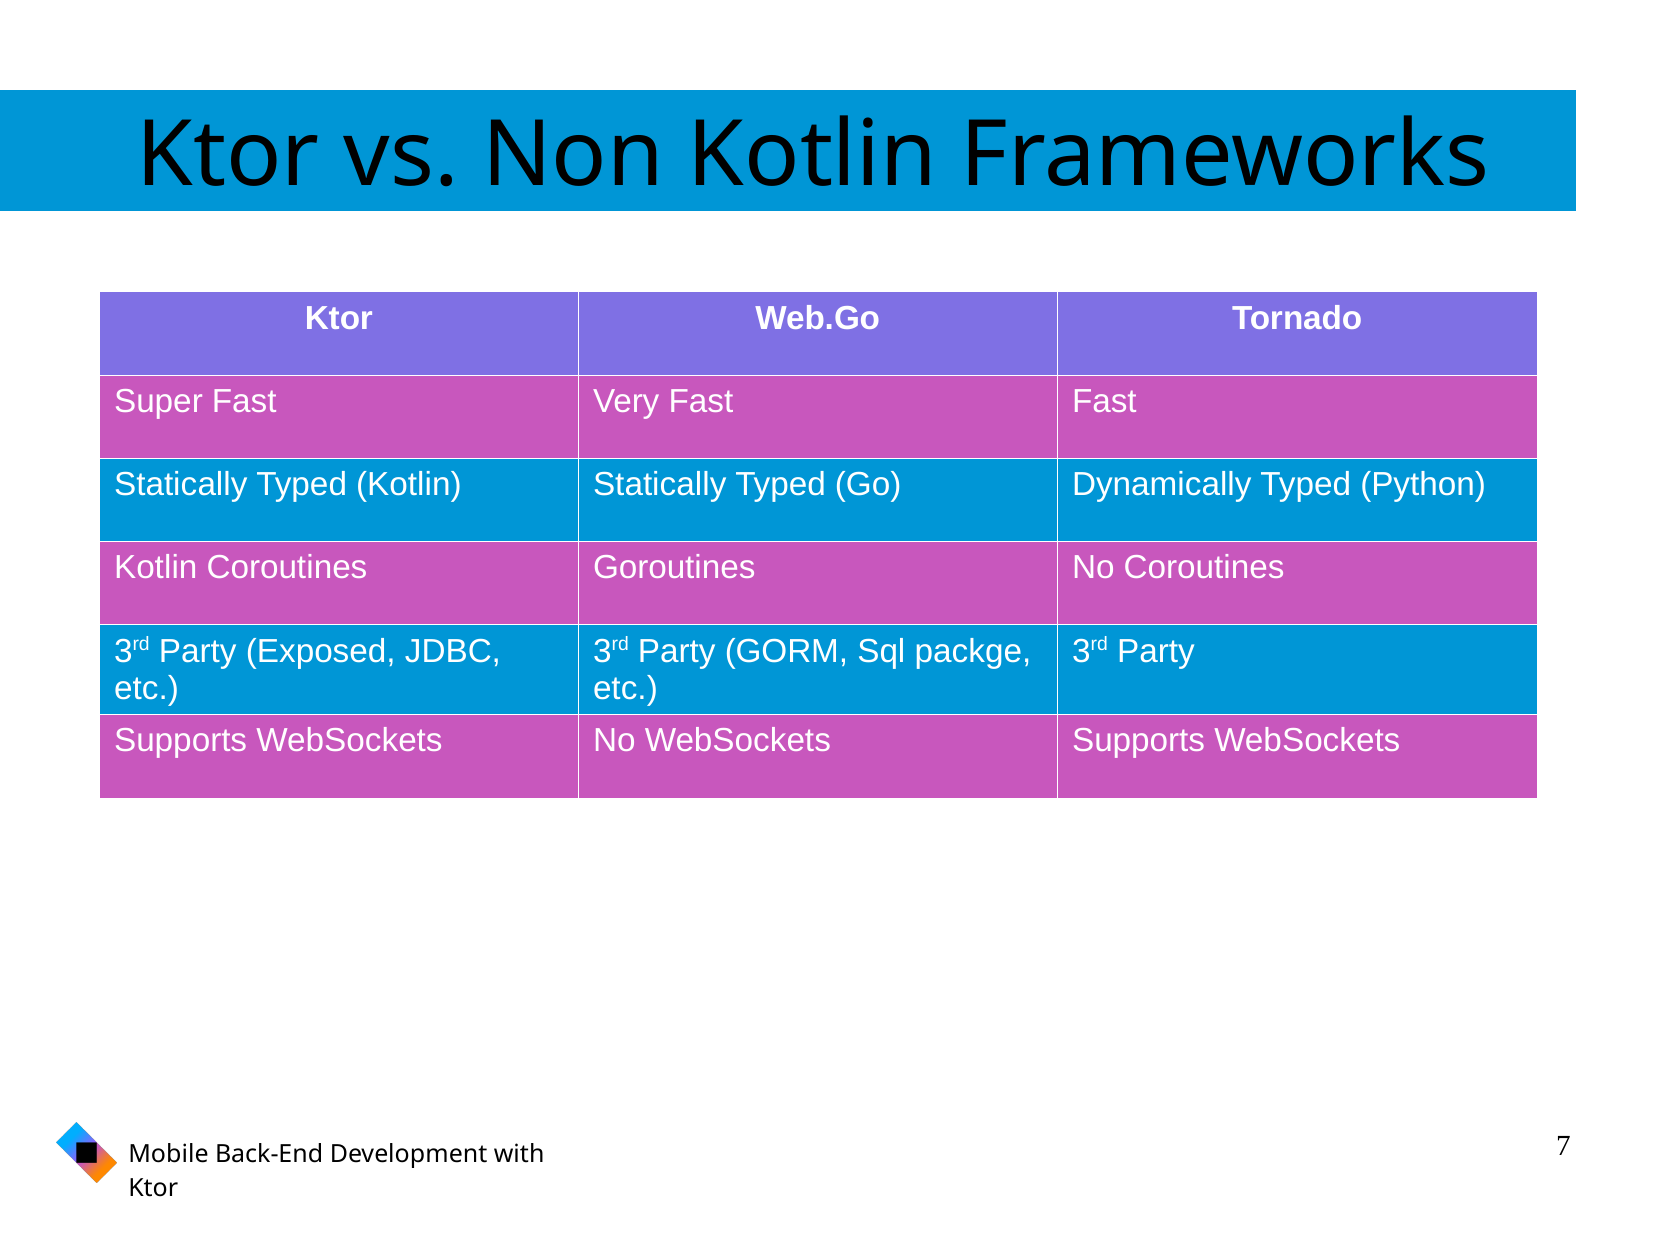

# Ktor vs. Non Kotlin Frameworks
| Ktor | Web.Go | Tornado |
| --- | --- | --- |
| Super Fast | Very Fast | Fast |
| Statically Typed (Kotlin) | Statically Typed (Go) | Dynamically Typed (Python) |
| Kotlin Coroutines | Goroutines | No Coroutines |
| 3rd Party (Exposed, JDBC, etc.) | 3rd Party (GORM, Sql packge, etc.) | 3rd Party |
| Supports WebSockets | No WebSockets | Supports WebSockets |
Mobile Back-End Development with Ktor
7